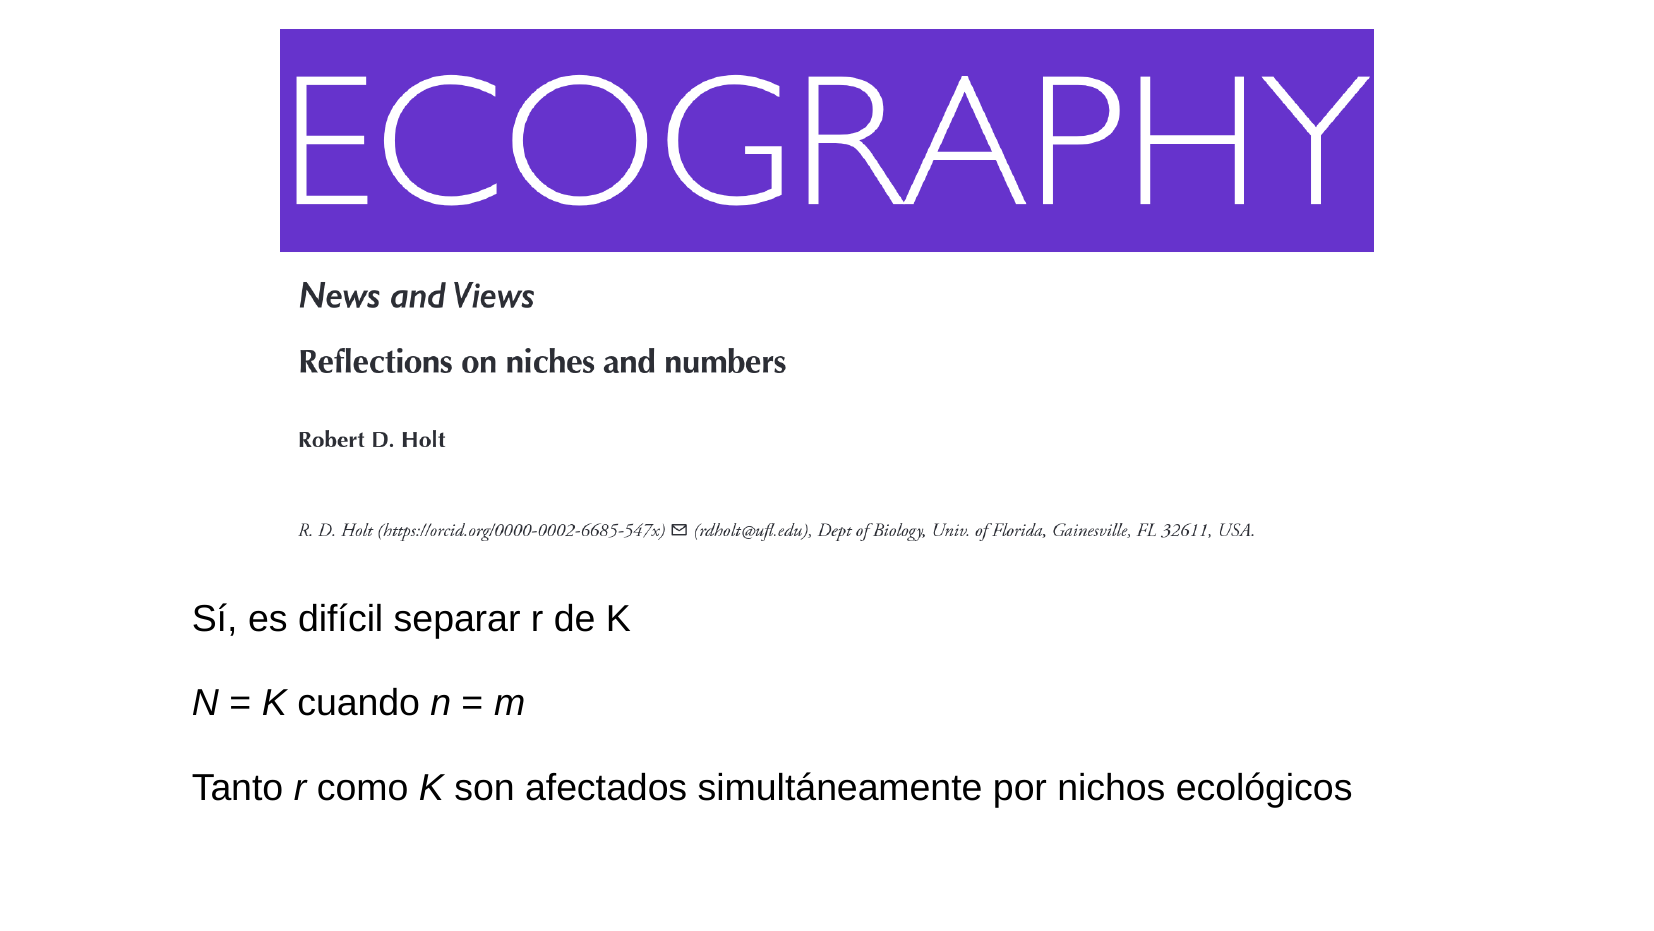

Sí, es difícil separar r de K
N = K cuando n = m
Tanto r como K son afectados simultáneamente por nichos ecológicos